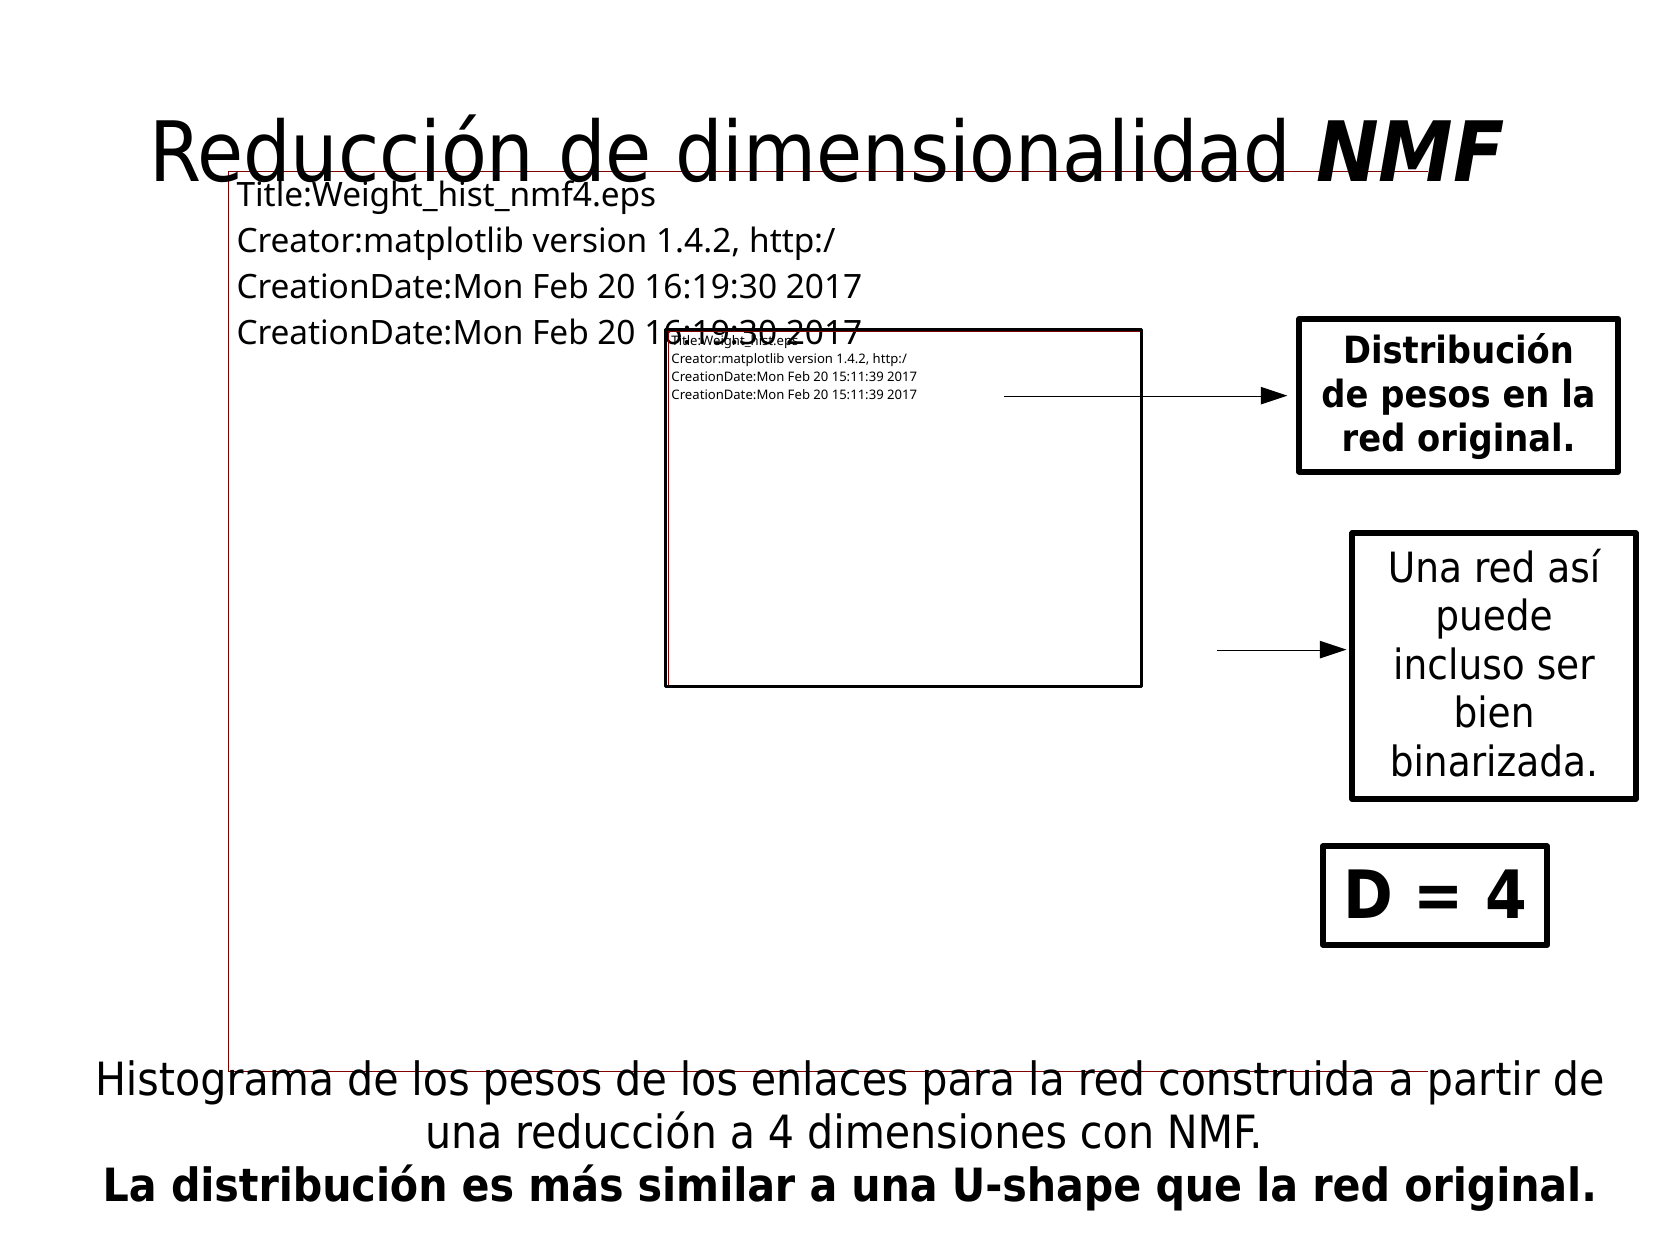

# Reducción de dimensionalidad NMF
Distribución de pesos en la red original.
Una red así puede incluso ser bien binarizada.
D = 4
Histograma de los pesos de los enlaces para la red construida a partir de una reducción a 4 dimensiones con NMF.
La distribución es más similar a una U-shape que la red original.